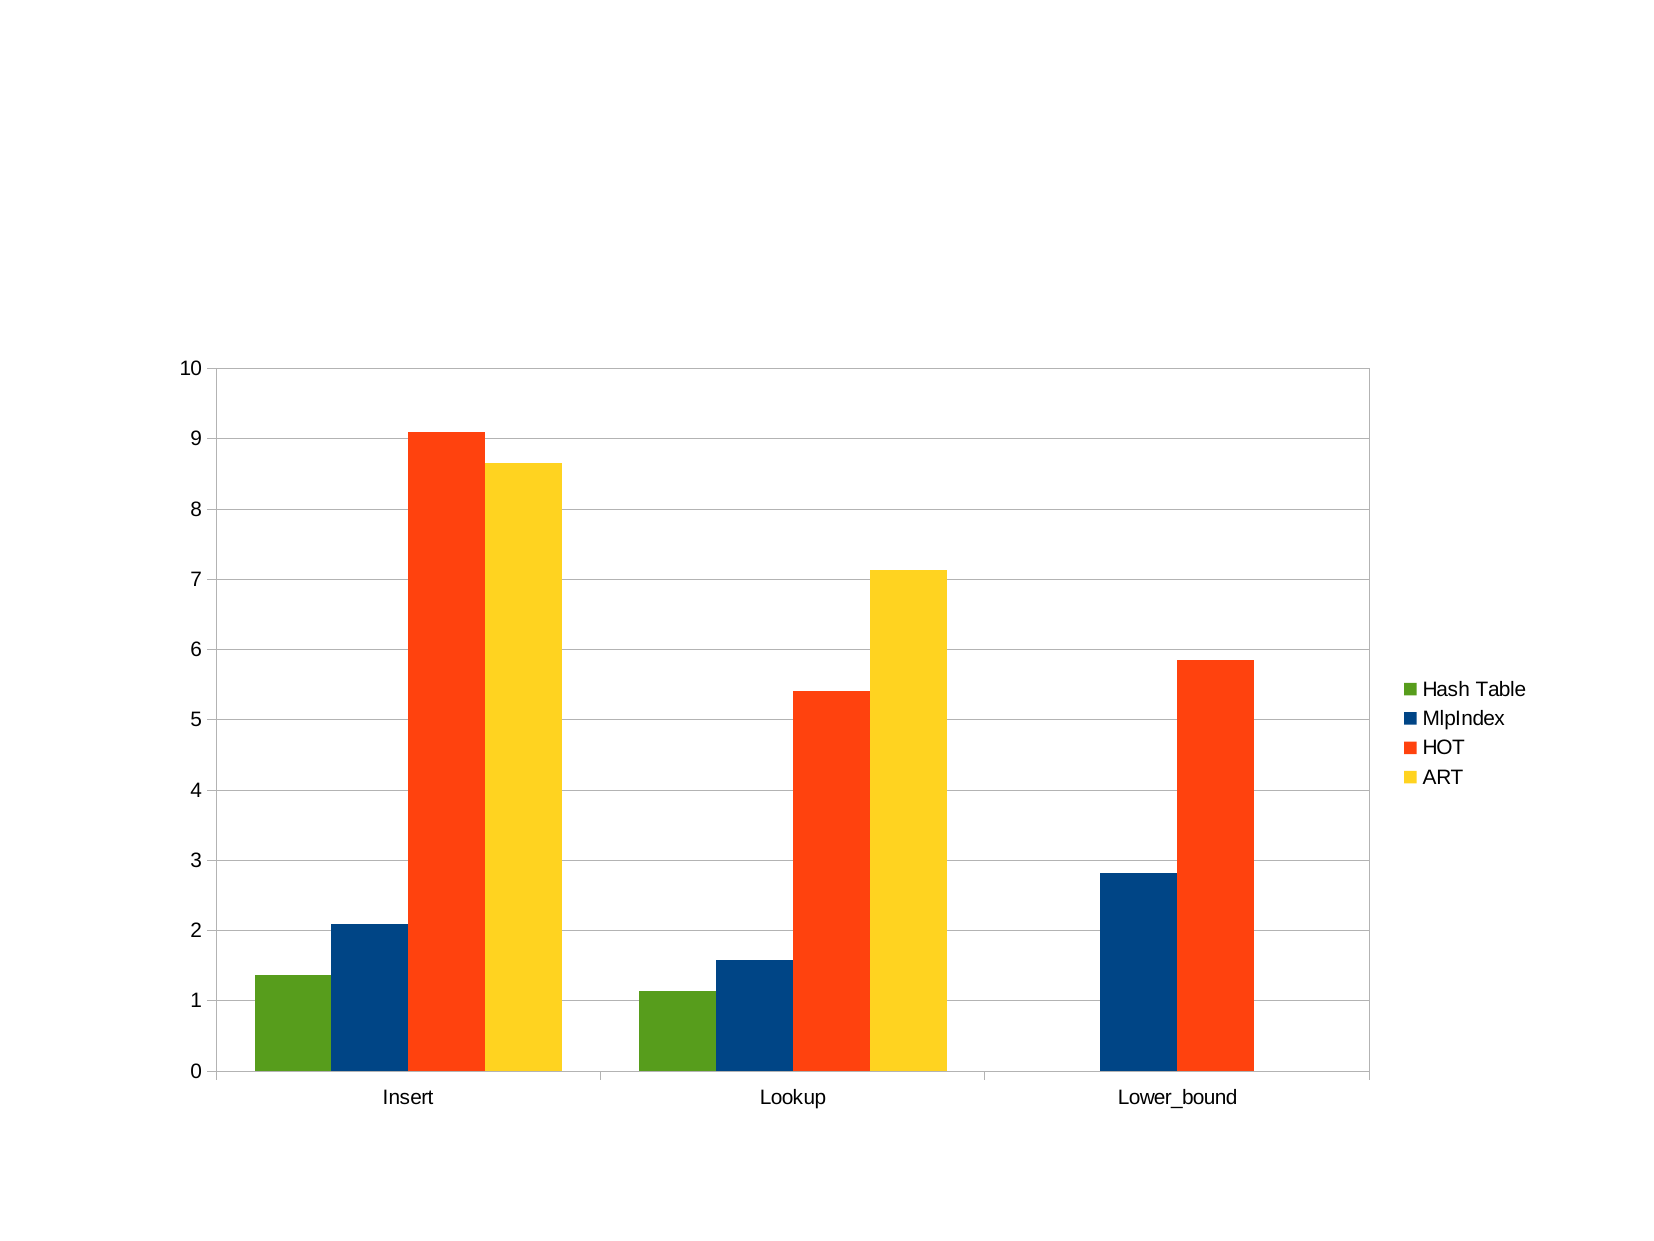

#
### Chart
| Category | Hash Table | MlpIndex | HOT | ART |
|---|---|---|---|---|
| Insert | 1.37 | 2.1 | 9.1 | 8.66 |
| Lookup | 1.14 | 1.58 | 5.41 | 7.14 |
| Lower_bound | None | 2.82 | 5.85 | None |